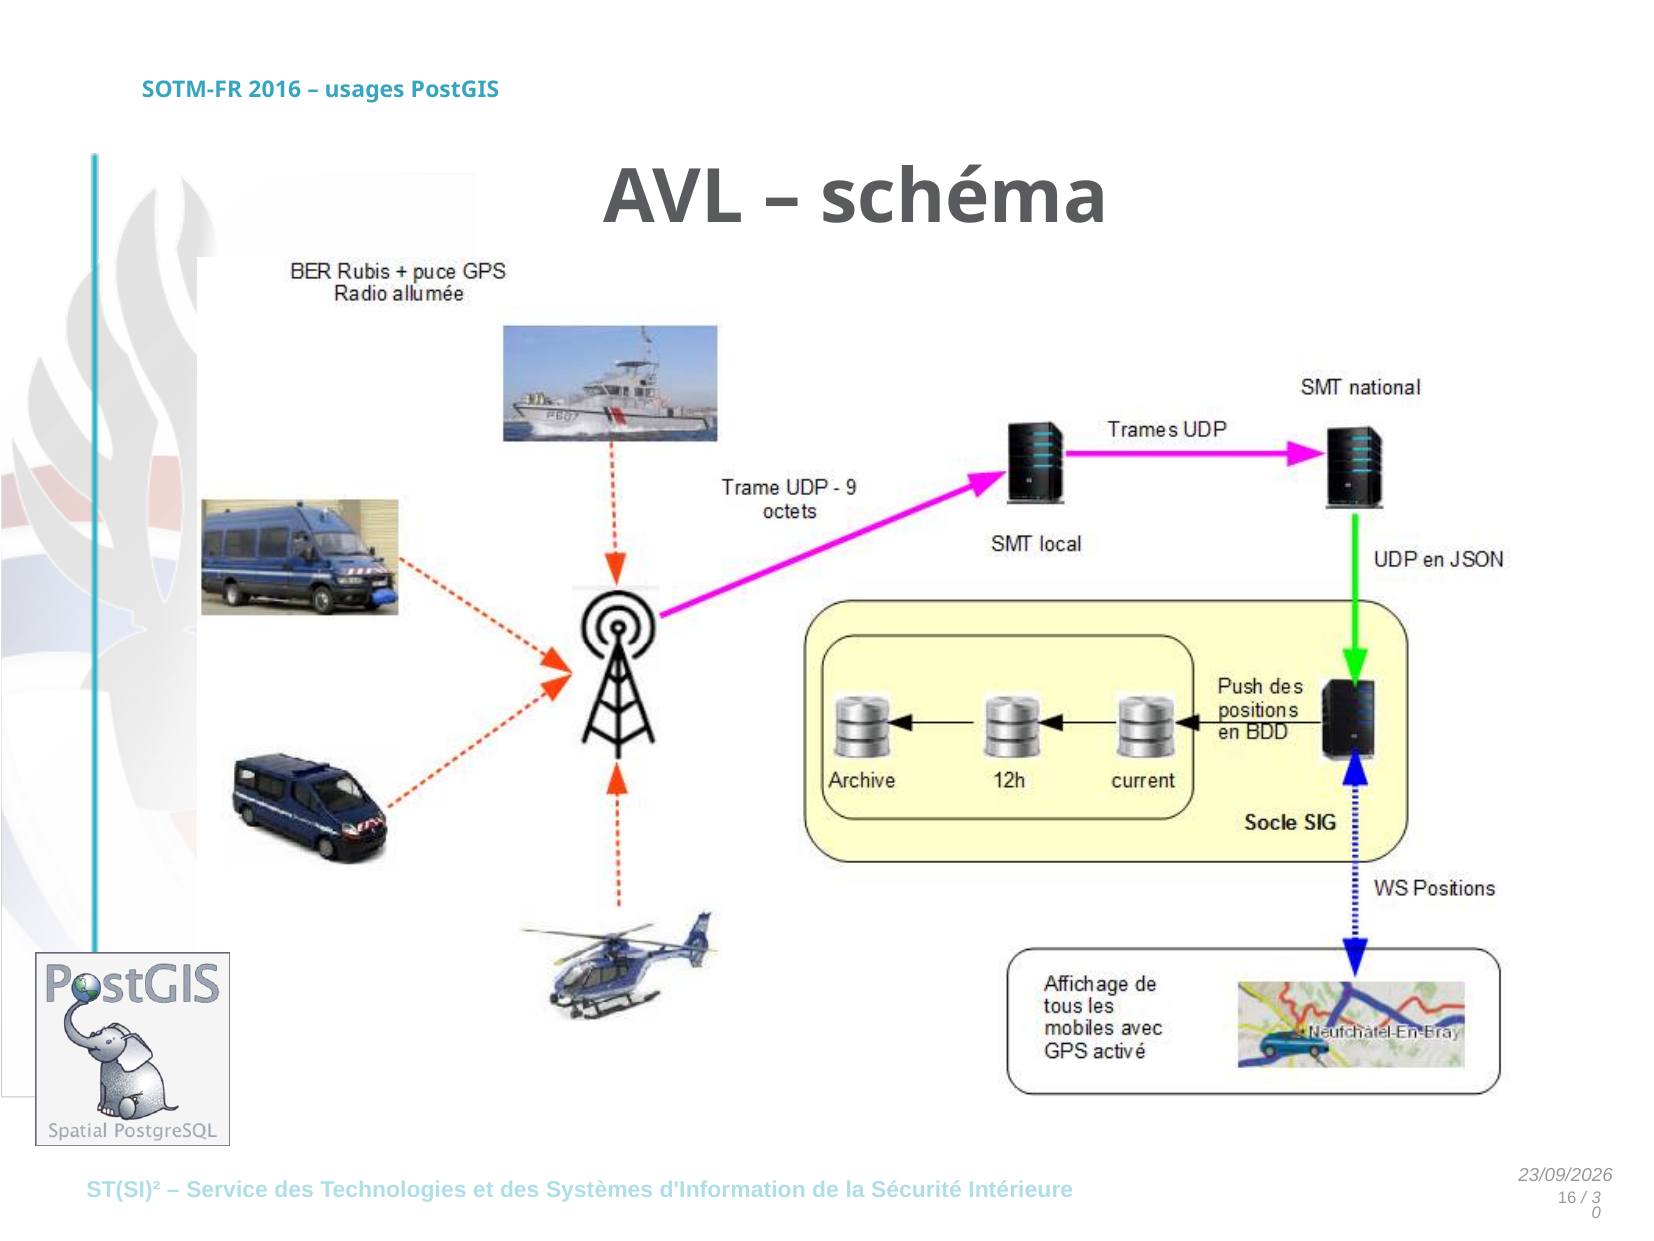

# SOTM-FR 2016 – usages PostGIS
AVL – schéma